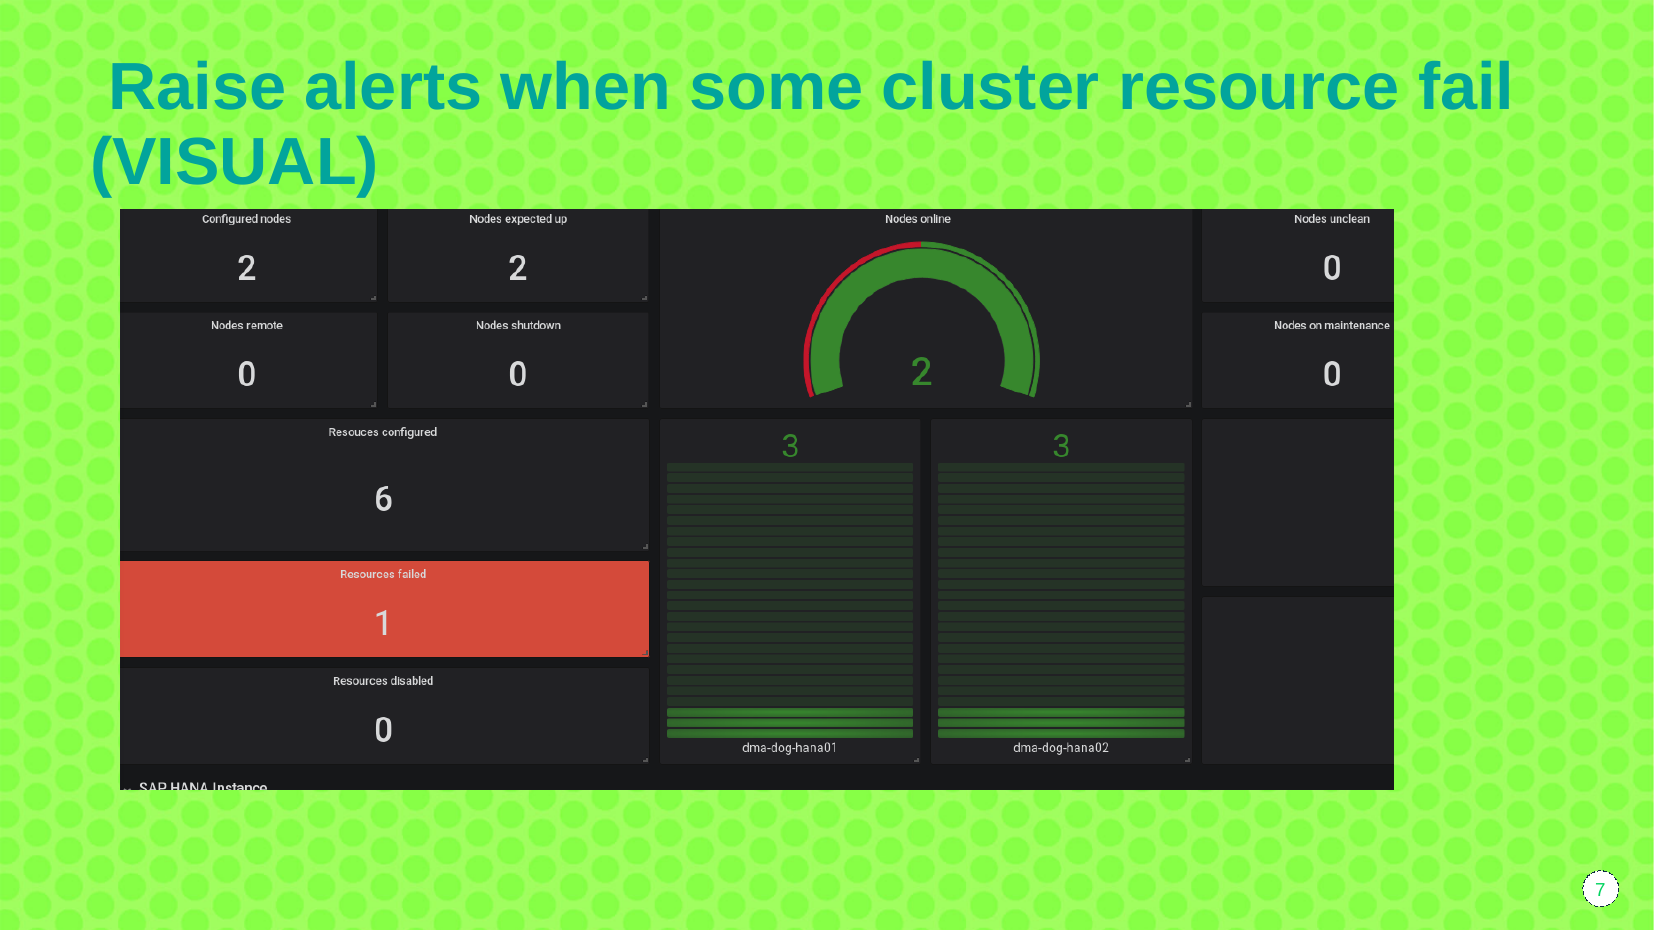

# Raise alerts when some cluster resource fail (VISUAL)
7